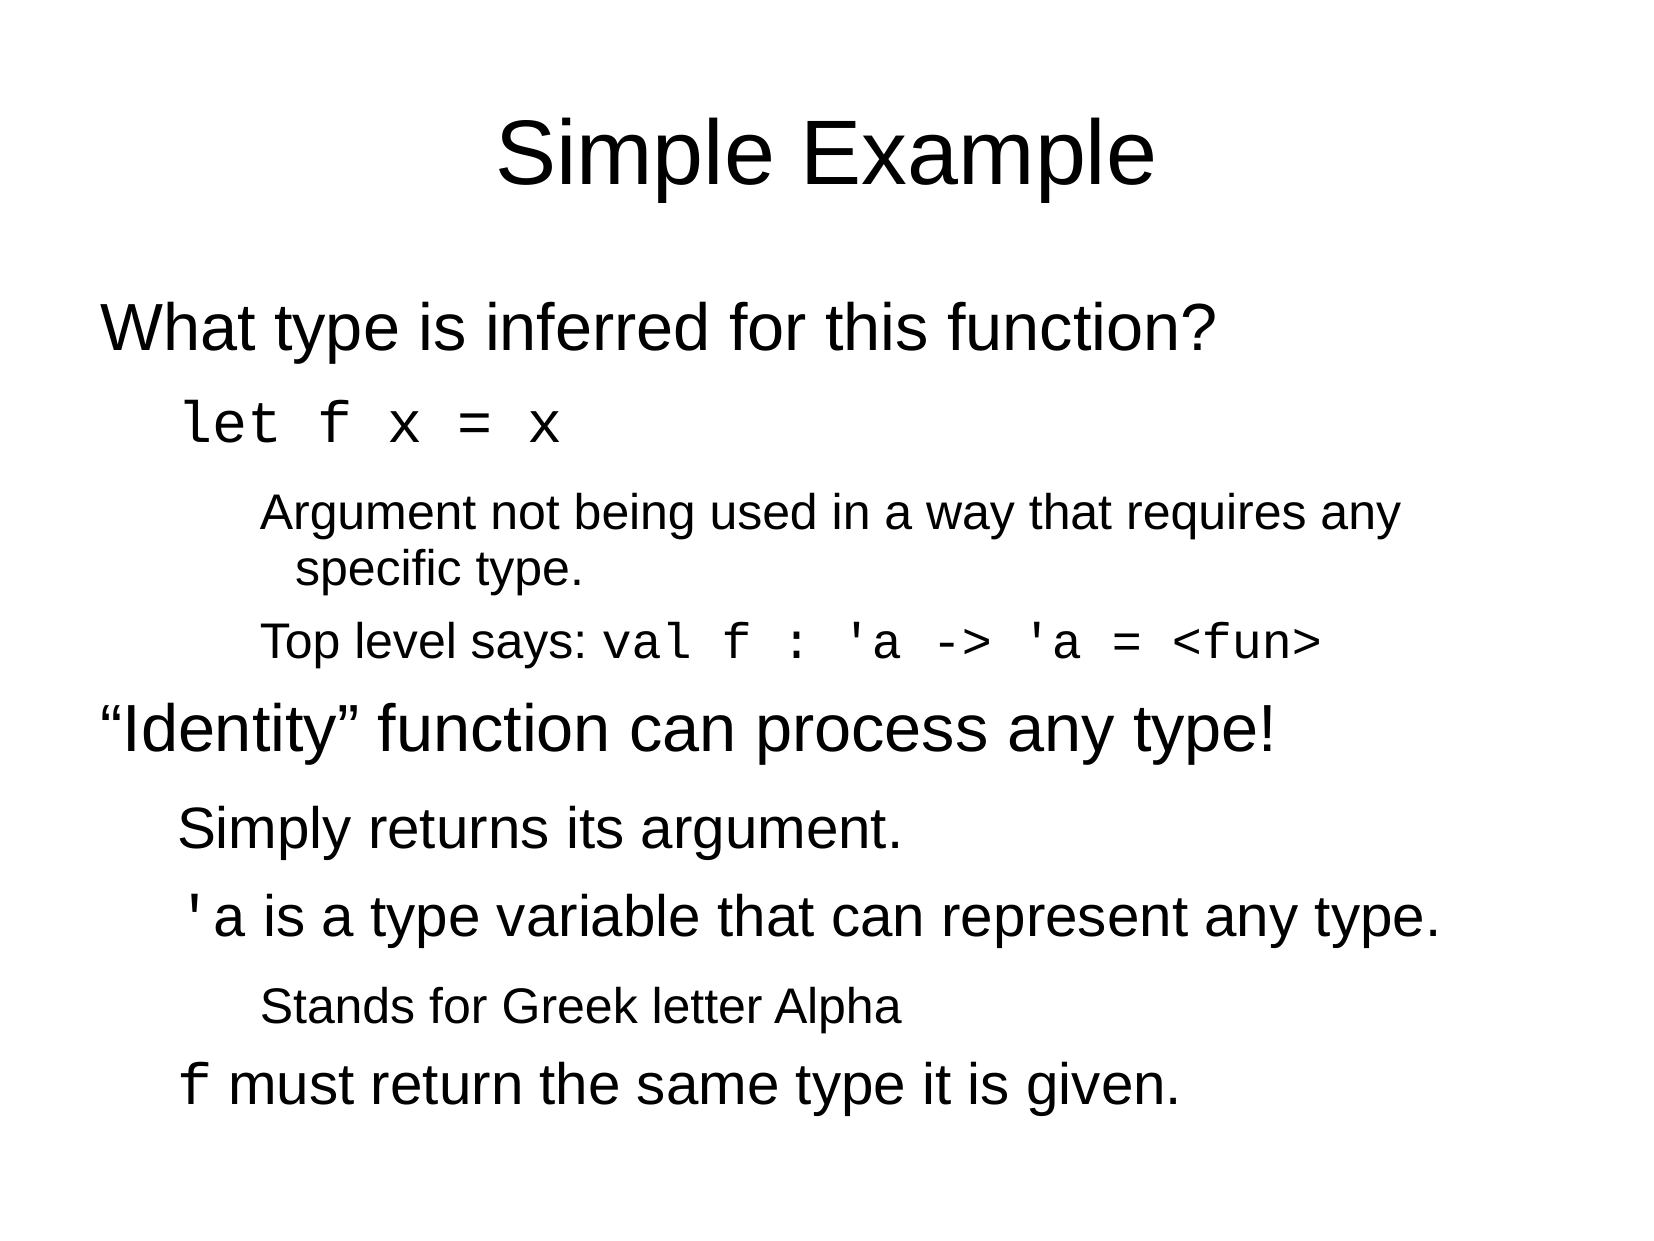

# Simple Example
What type is inferred for this function?
let f x = x
Argument not being used in a way that requires any specific type.
Top level says: val f : 'a -> 'a = <fun>
“Identity” function can process any type!
Simply returns its argument.
'a is a type variable that can represent any type.
Stands for Greek letter Alpha
f must return the same type it is given.